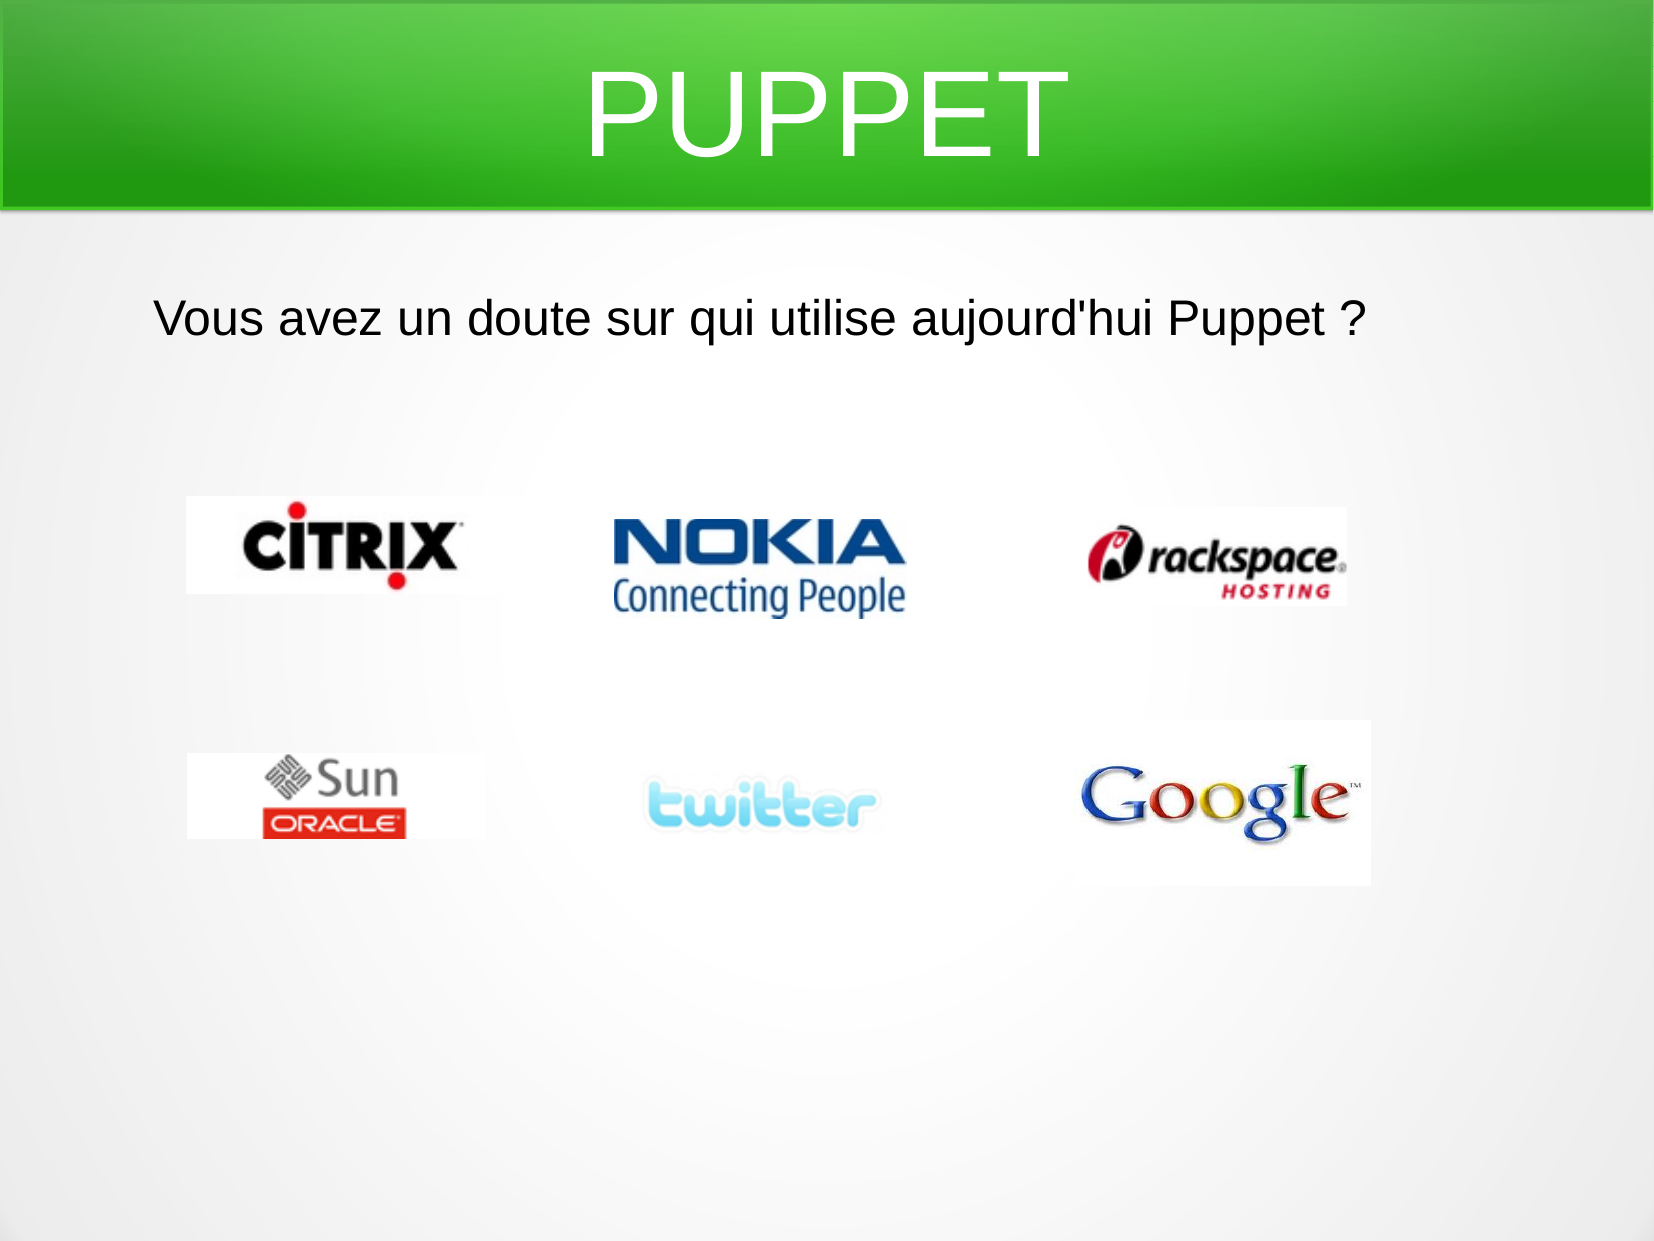

# PUPPET
Vous avez un doute sur qui utilise aujourd'hui Puppet ?